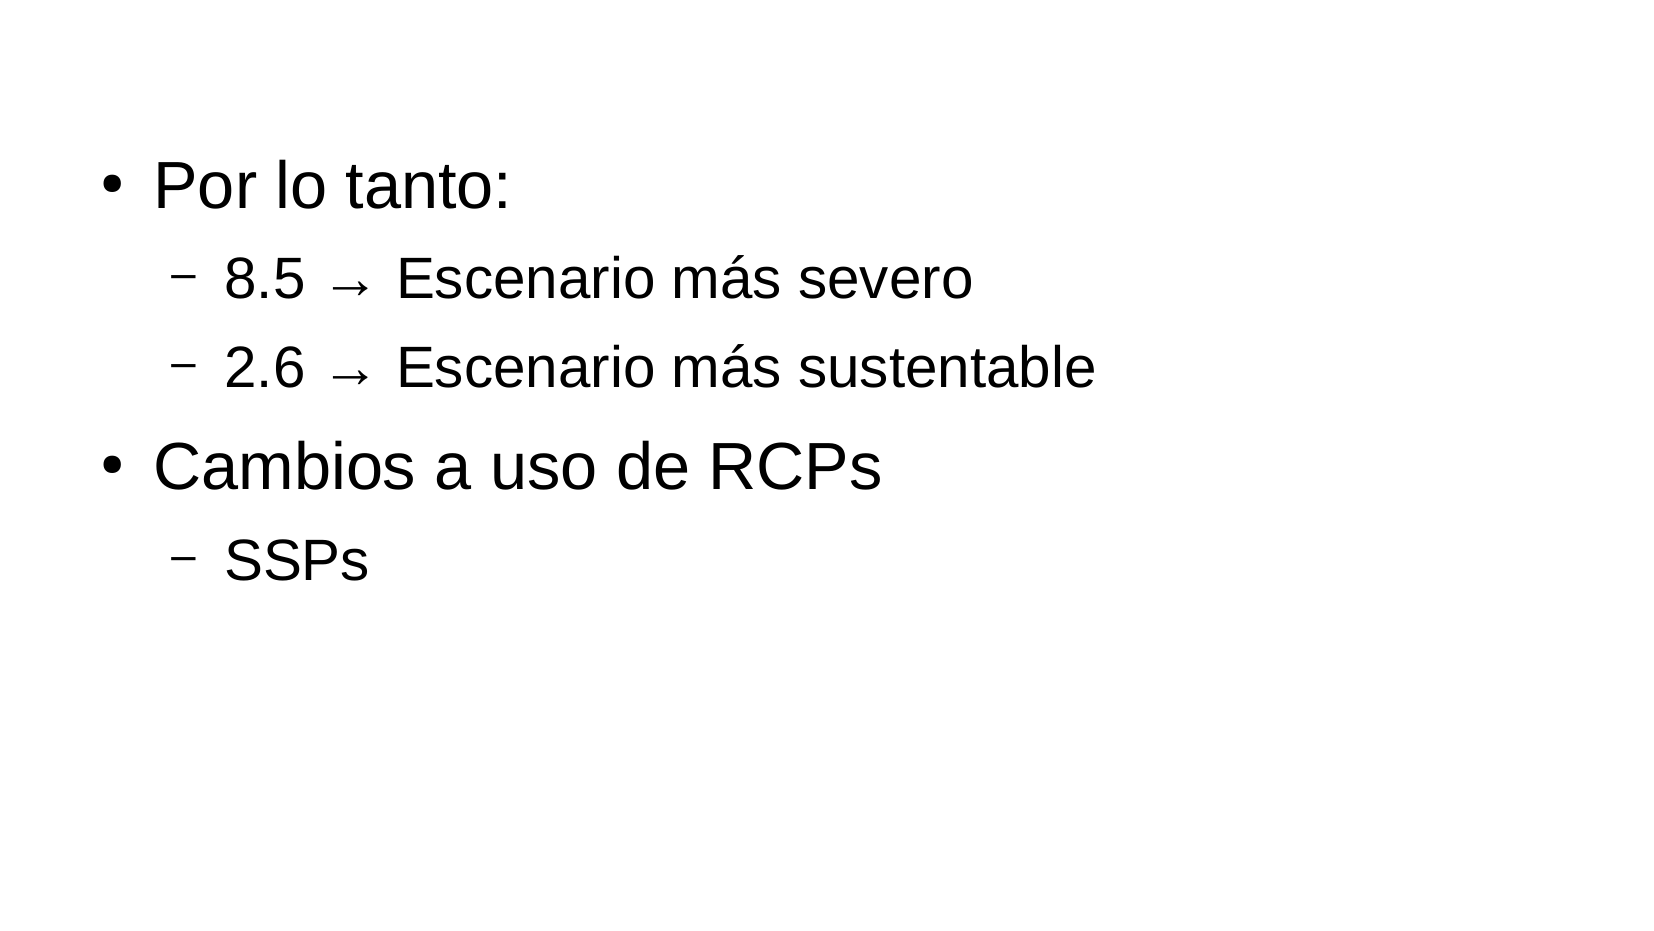

# Por lo tanto:
8.5 → Escenario más severo
2.6 → Escenario más sustentable
Cambios a uso de RCPs
SSPs